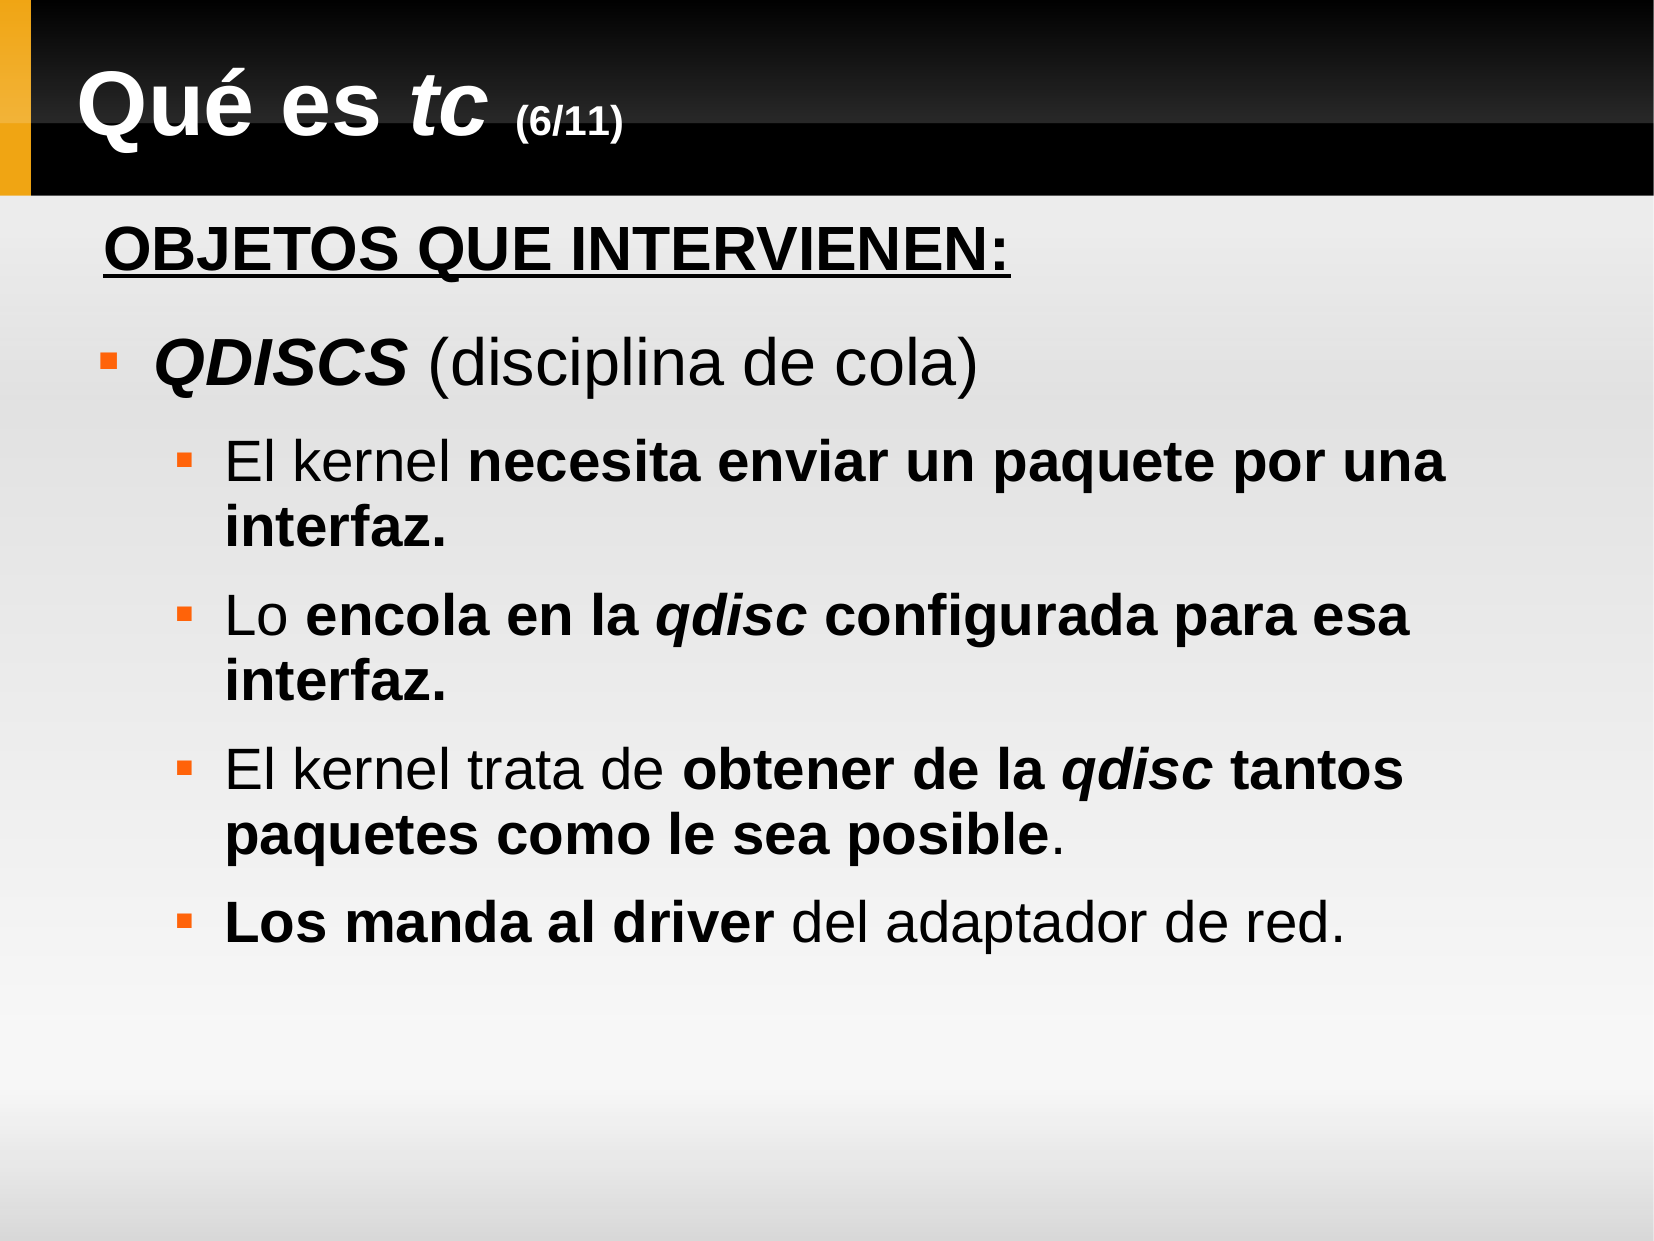

# Qué es tc (6/11)
OBJETOS QUE INTERVIENEN:
QDISCS (disciplina de cola)
El kernel necesita enviar un paquete por una interfaz.
Lo encola en la qdisc configurada para esa interfaz.
El kernel trata de obtener de la qdisc tantos paquetes como le sea posible.
Los manda al driver del adaptador de red.